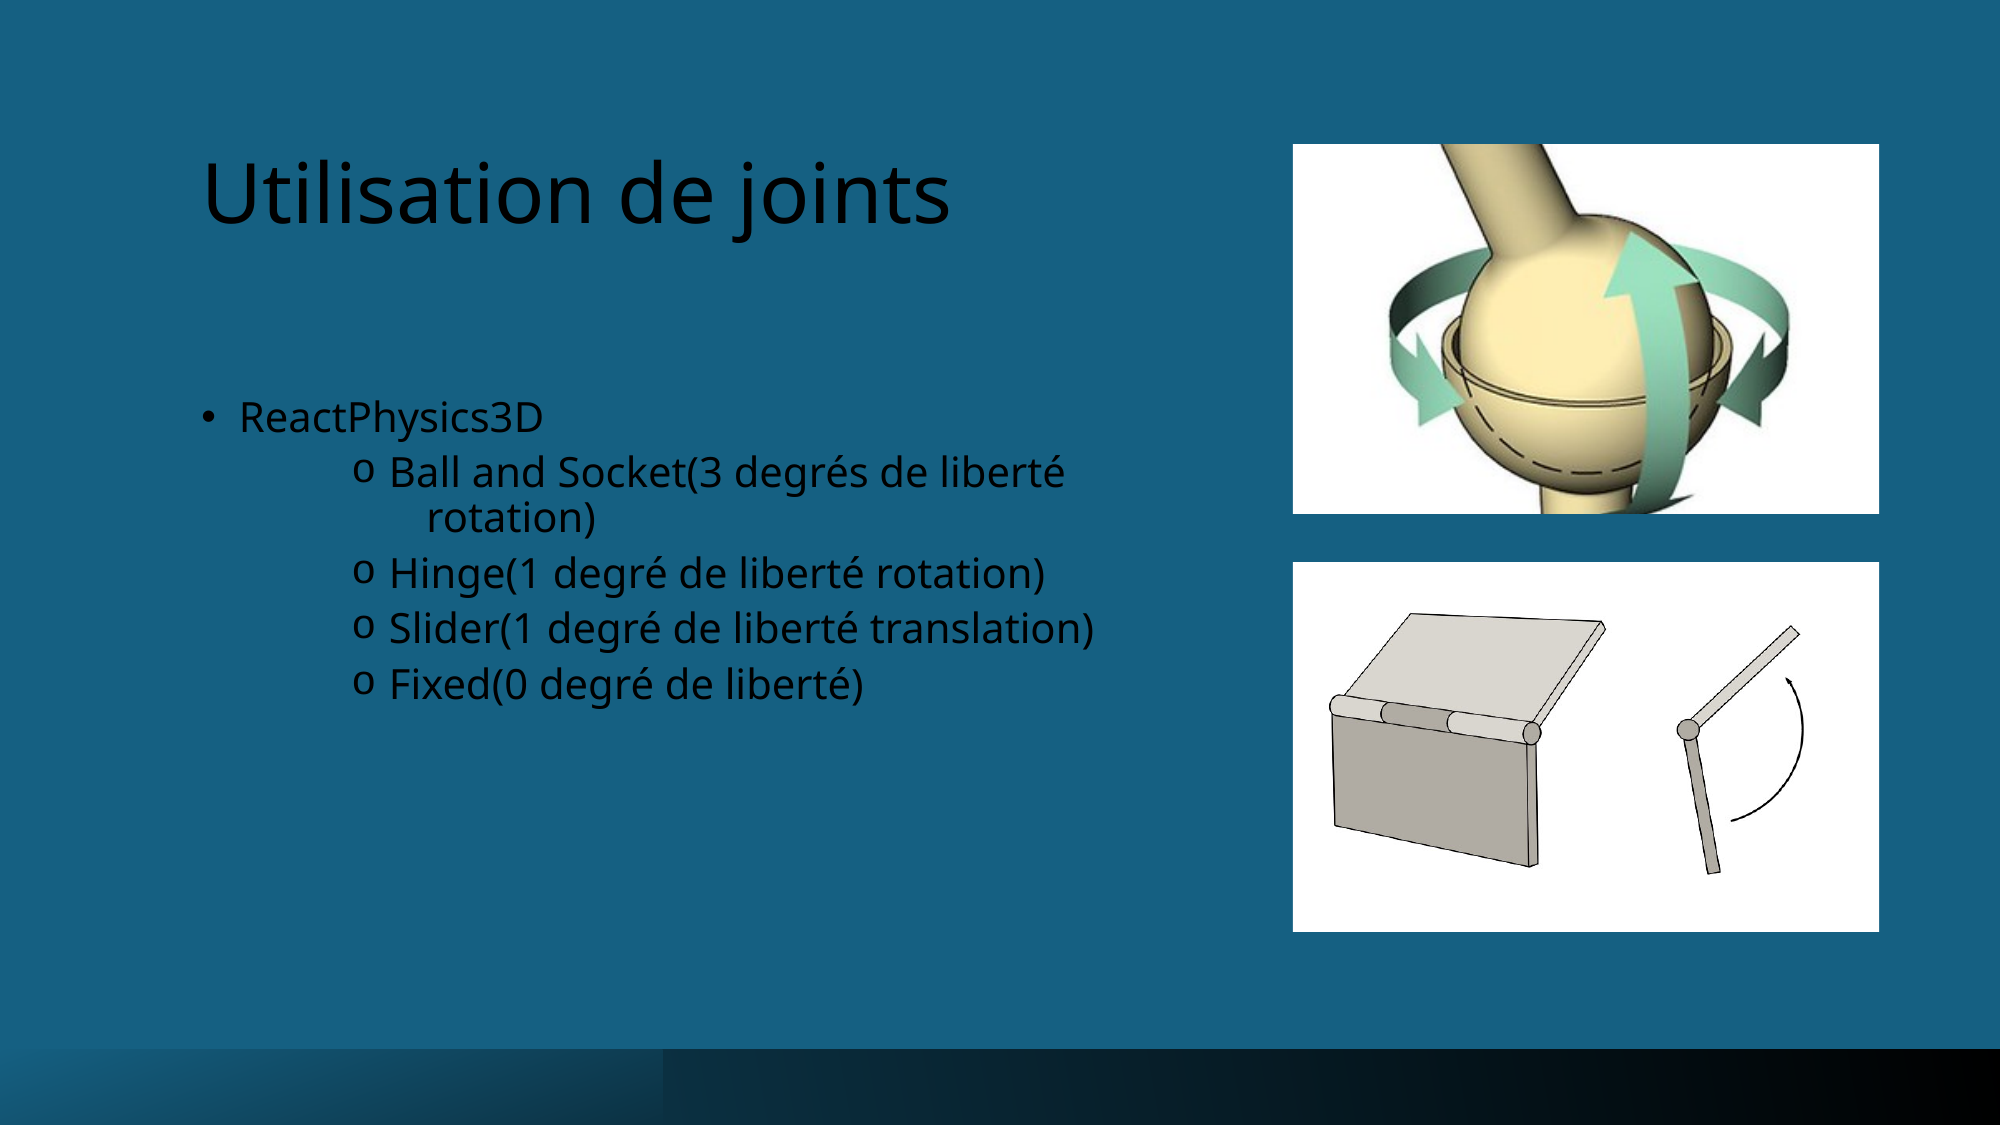

# Utilisation de joints
ReactPhysics3D
Ball and Socket(3 degrés de liberté rotation)
Hinge(1 degré de liberté rotation)
Slider(1 degré de liberté translation)
Fixed(0 degré de liberté)